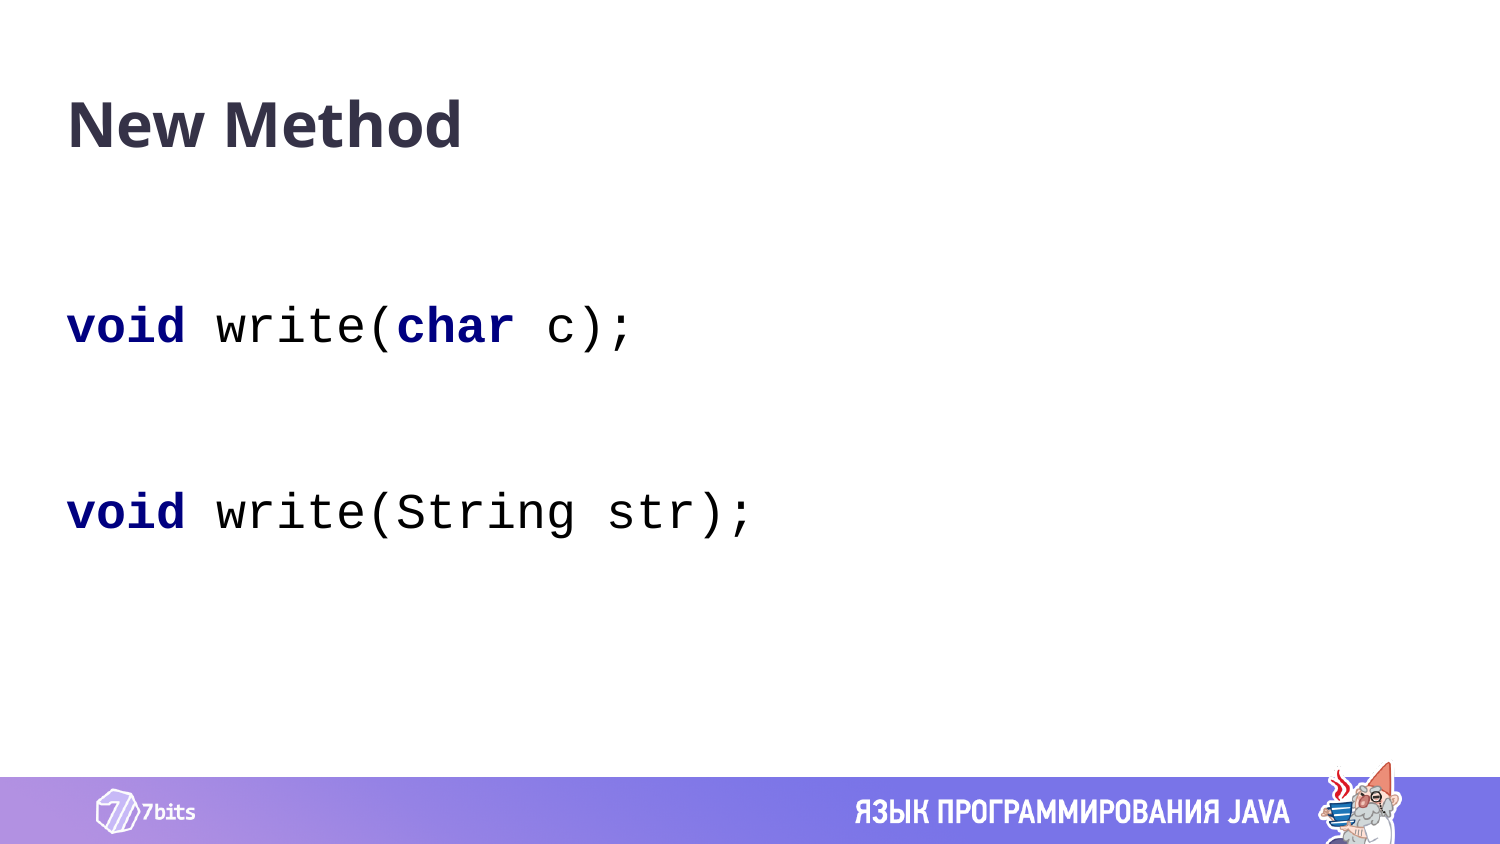

# New Method
void write(char c);
void write(String str);